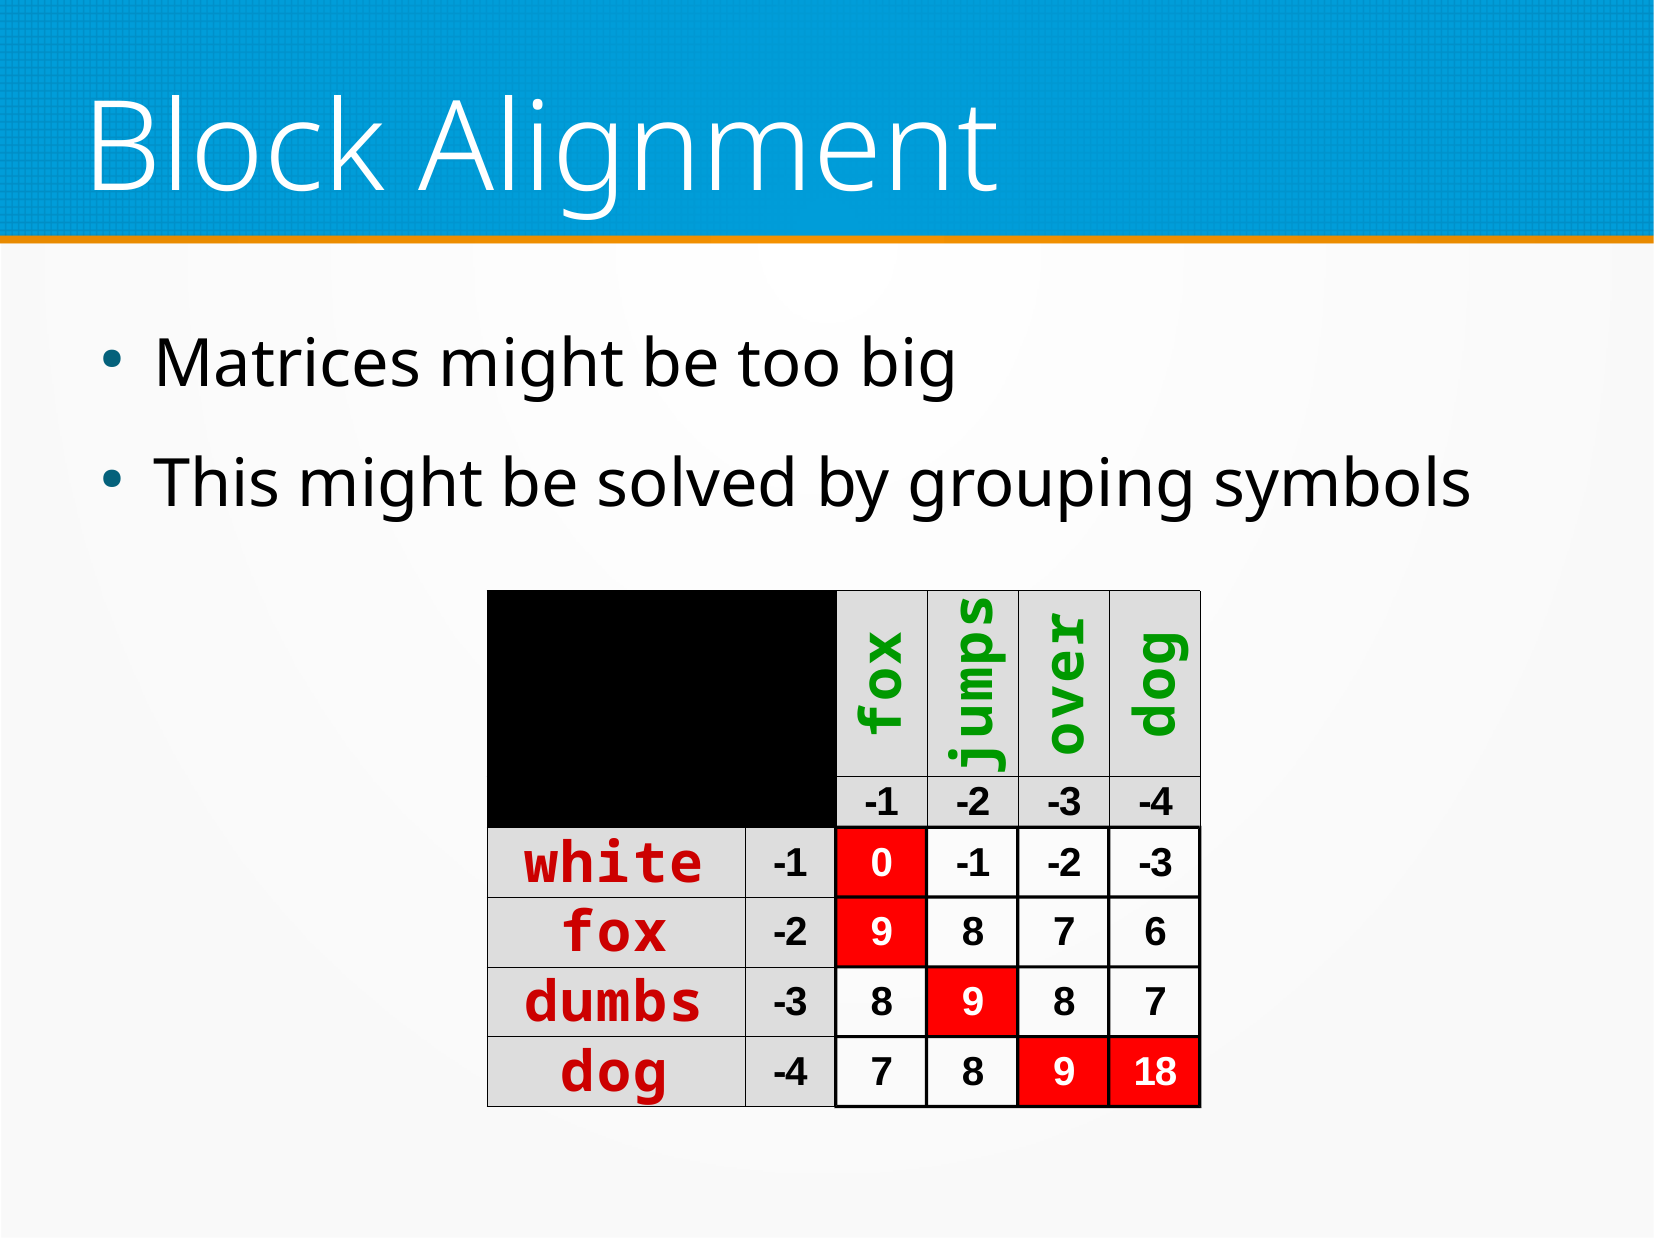

# Block Alignment
Matrices might be too big
This might be solved by grouping symbols